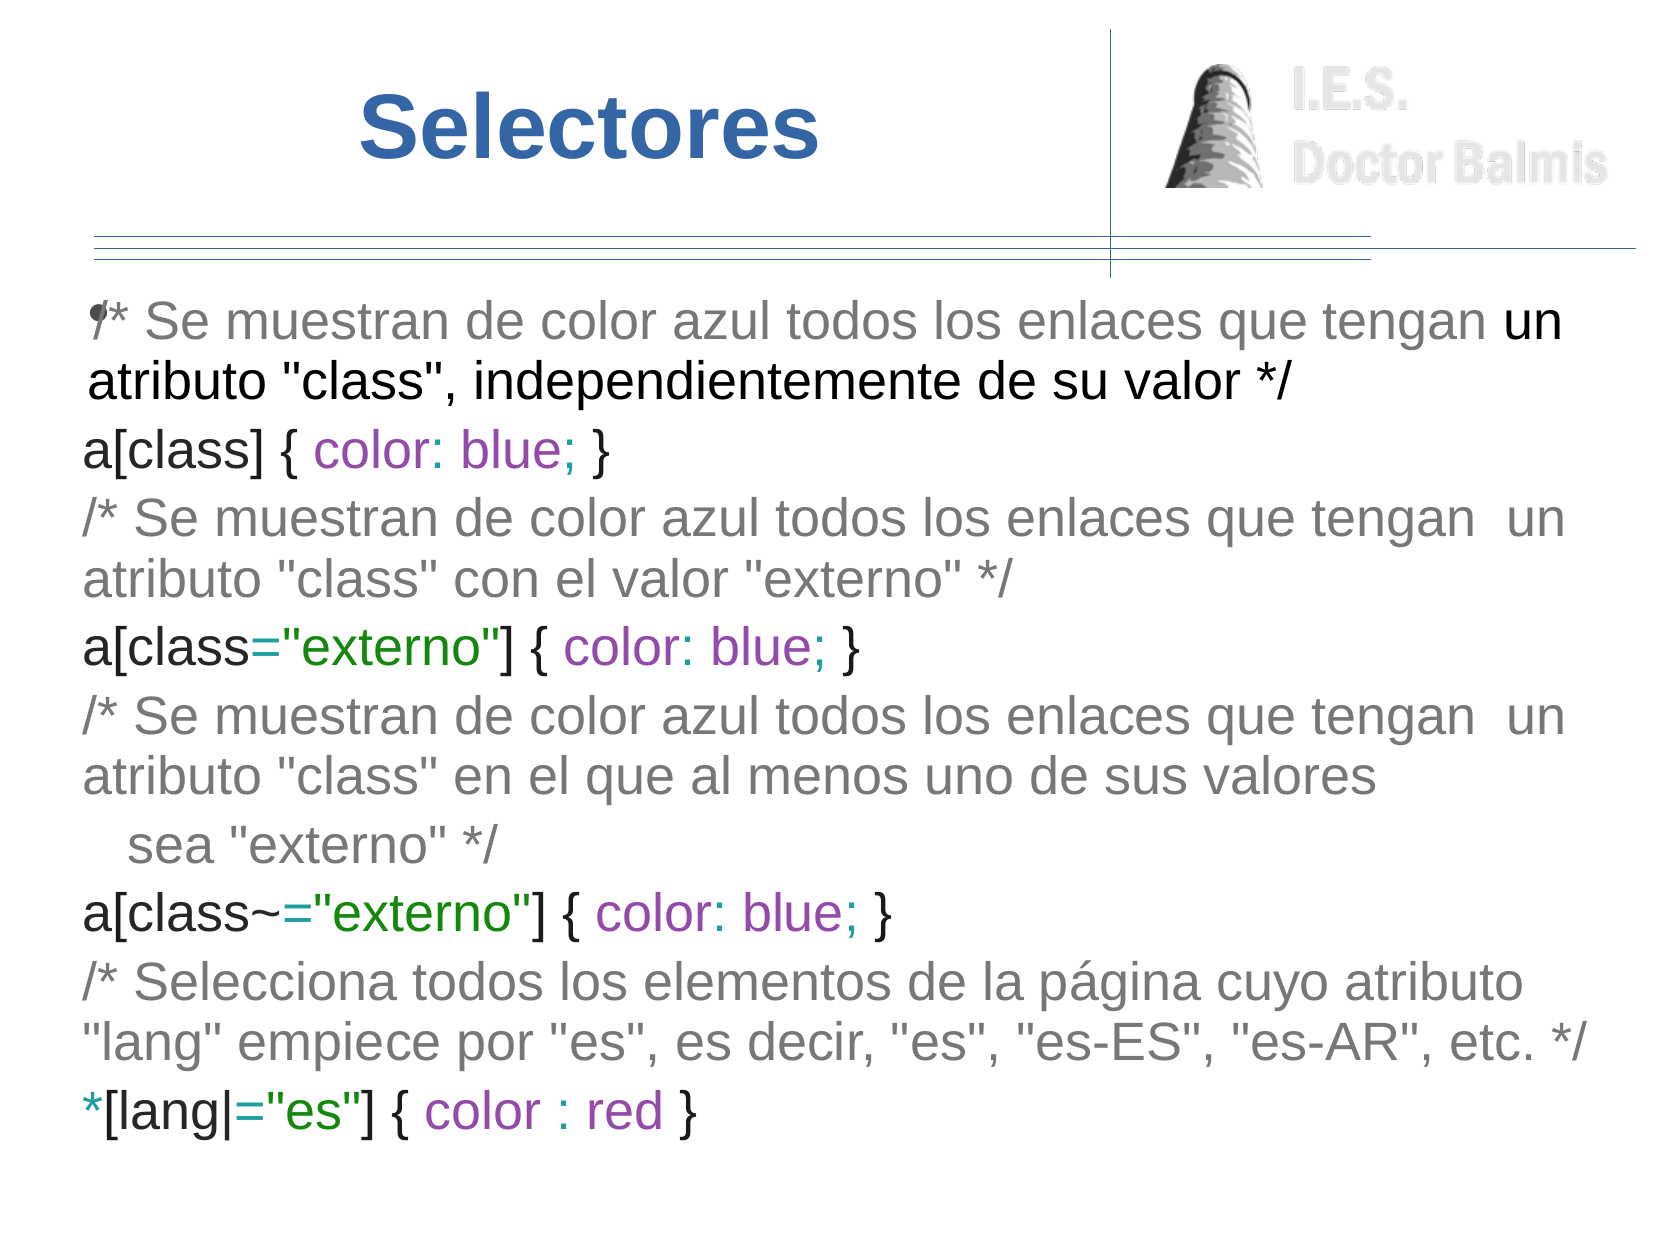

# Selectores
/* Se muestran de color azul todos los enlaces que tengan un atributo "class", independientemente de su valor */
a[class] { color: blue; }
/* Se muestran de color azul todos los enlaces que tengan un atributo "class" con el valor "externo" */
a[class="externo"] { color: blue; }
/* Se muestran de color azul todos los enlaces que tengan un atributo "class" en el que al menos uno de sus valores
 sea "externo" */
a[class~="externo"] { color: blue; }
/* Selecciona todos los elementos de la página cuyo atributo "lang" empiece por "es", es decir, "es", "es-ES", "es-AR", etc. */
*[lang|="es"] { color : red }